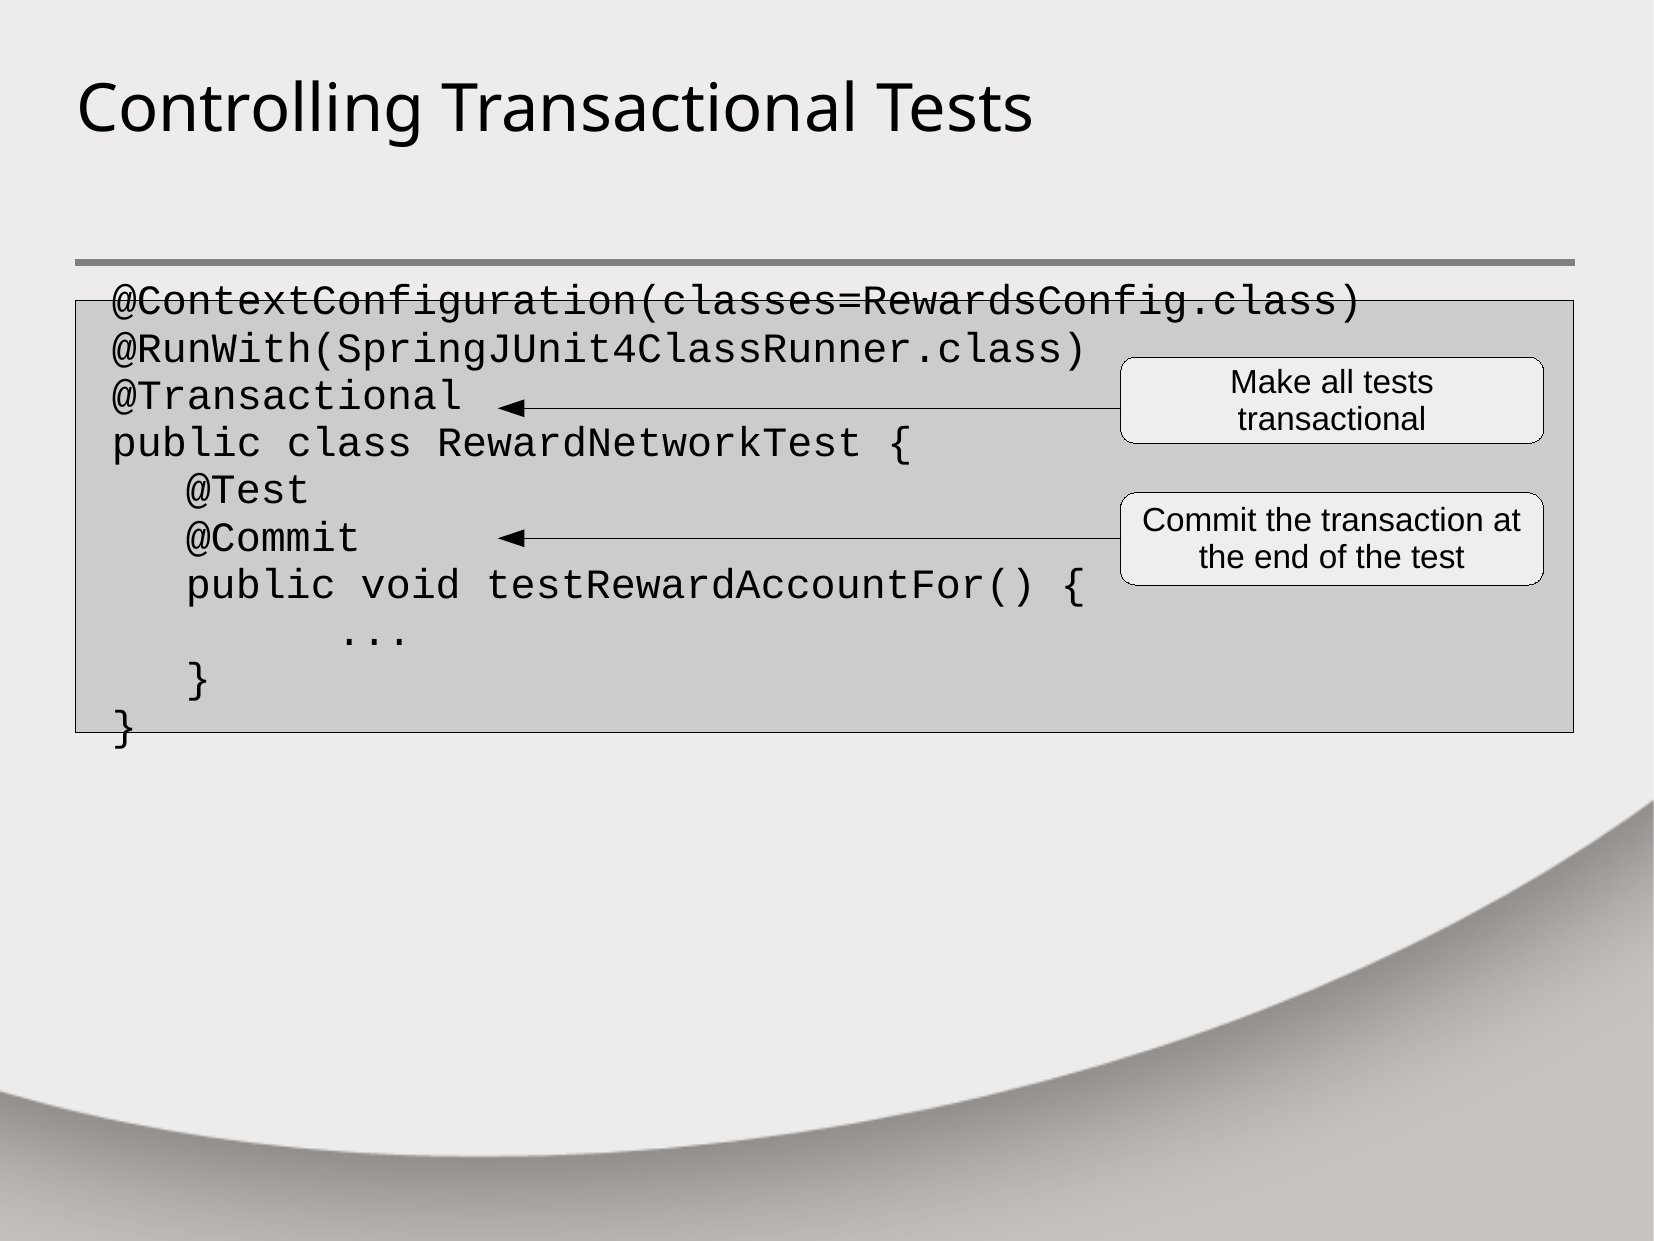

# Controlling Transactional Tests
@ContextConfiguration(classes=RewardsConfig.class)
@RunWith(SpringJUnit4ClassRunner.class)
@Transactional
public class RewardNetworkTest {
	@Test
	@Commit
	public void testRewardAccountFor() {
 ...
	}
}
Make all tests transactional
Commit the transaction at the end of the test